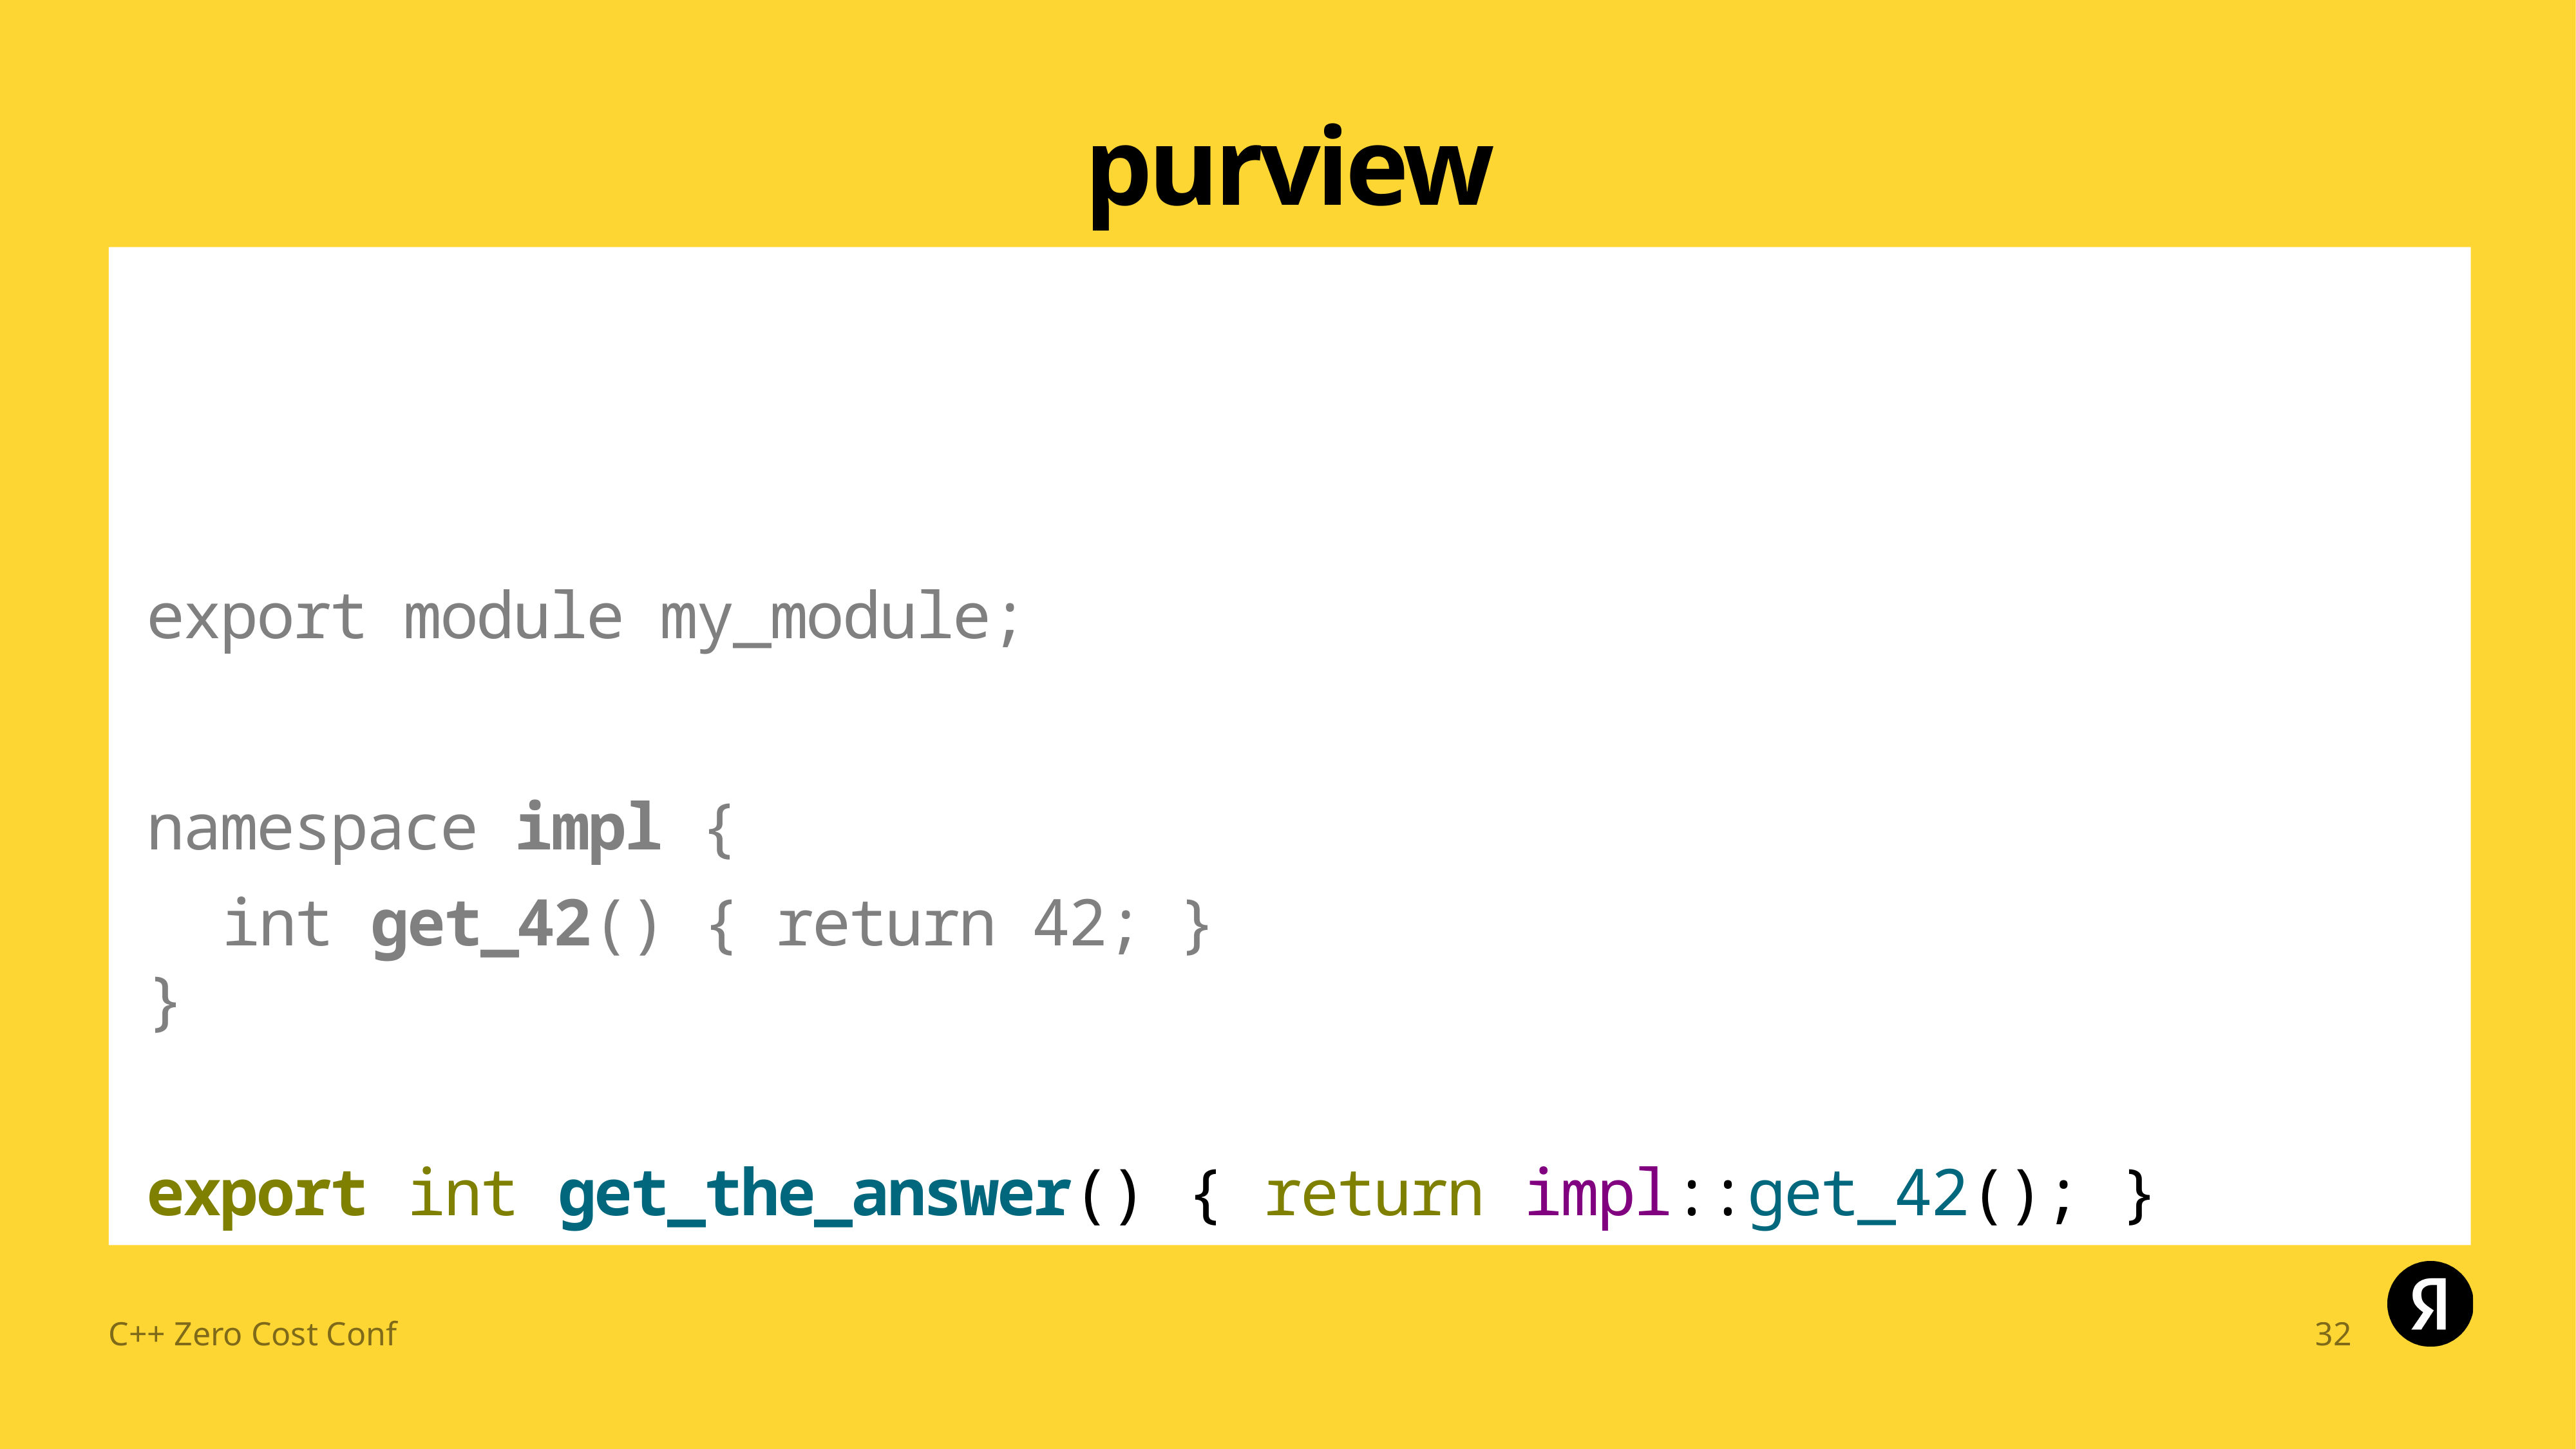

purview
# export module my_module;
namespace impl {
 int get_42() { return 42; }
}
export int get_the_answer() { return impl::get_42(); }
C++ Zero Cost Conf
32